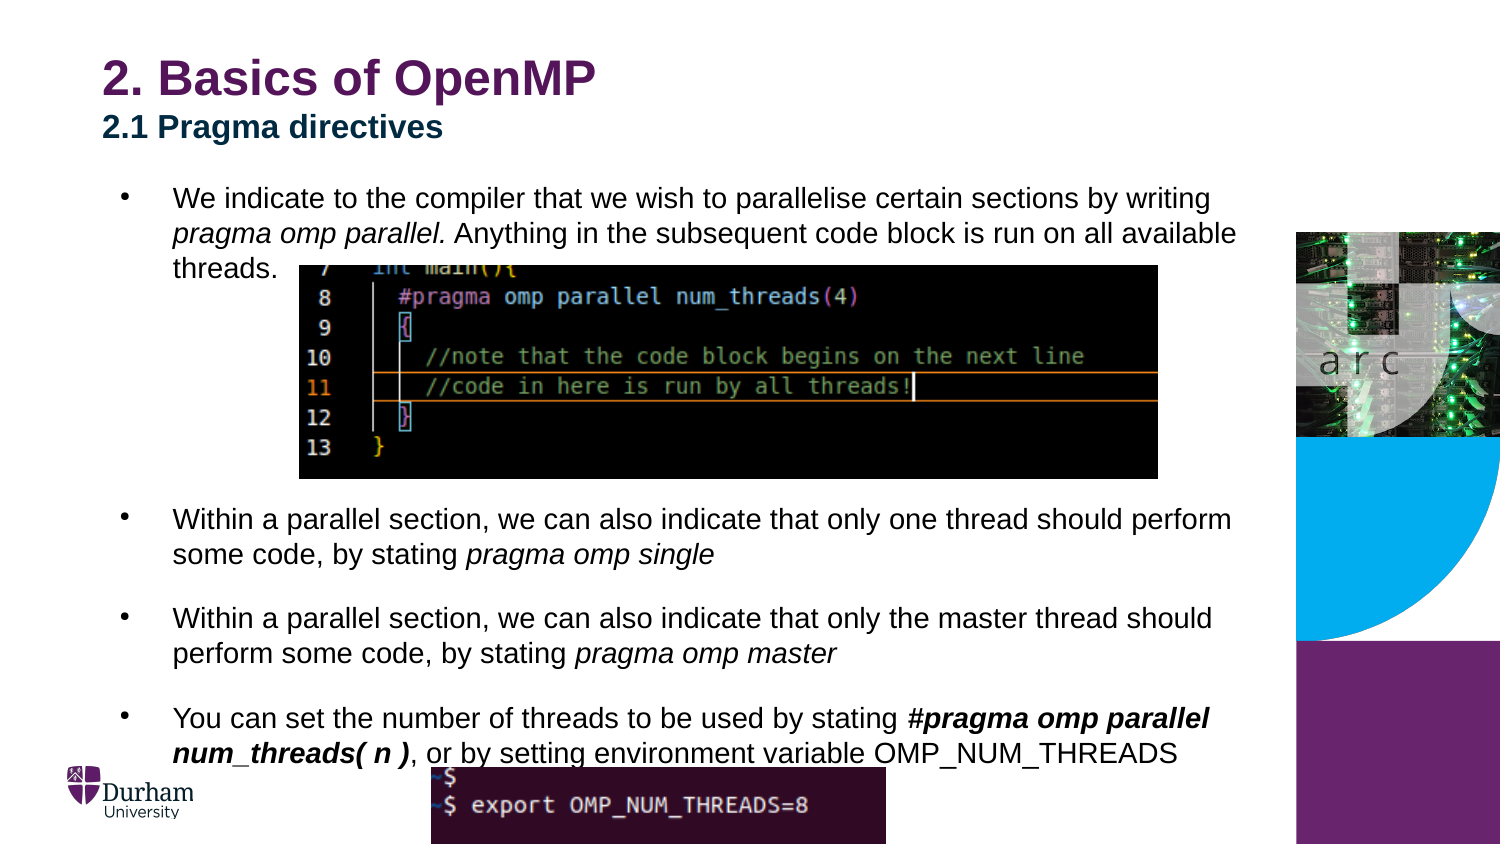

# 2. Basics of OpenMP 2.1 Pragma directives
We indicate to the compiler that we wish to parallelise certain sections by writing pragma omp parallel. Anything in the subsequent code block is run on all available threads.
Within a parallel section, we can also indicate that only one thread should perform some code, by stating pragma omp single
Within a parallel section, we can also indicate that only the master thread should perform some code, by stating pragma omp master
You can set the number of threads to be used by stating #pragma omp parallel num_threads( n ), or by setting environment variable OMP_NUM_THREADS